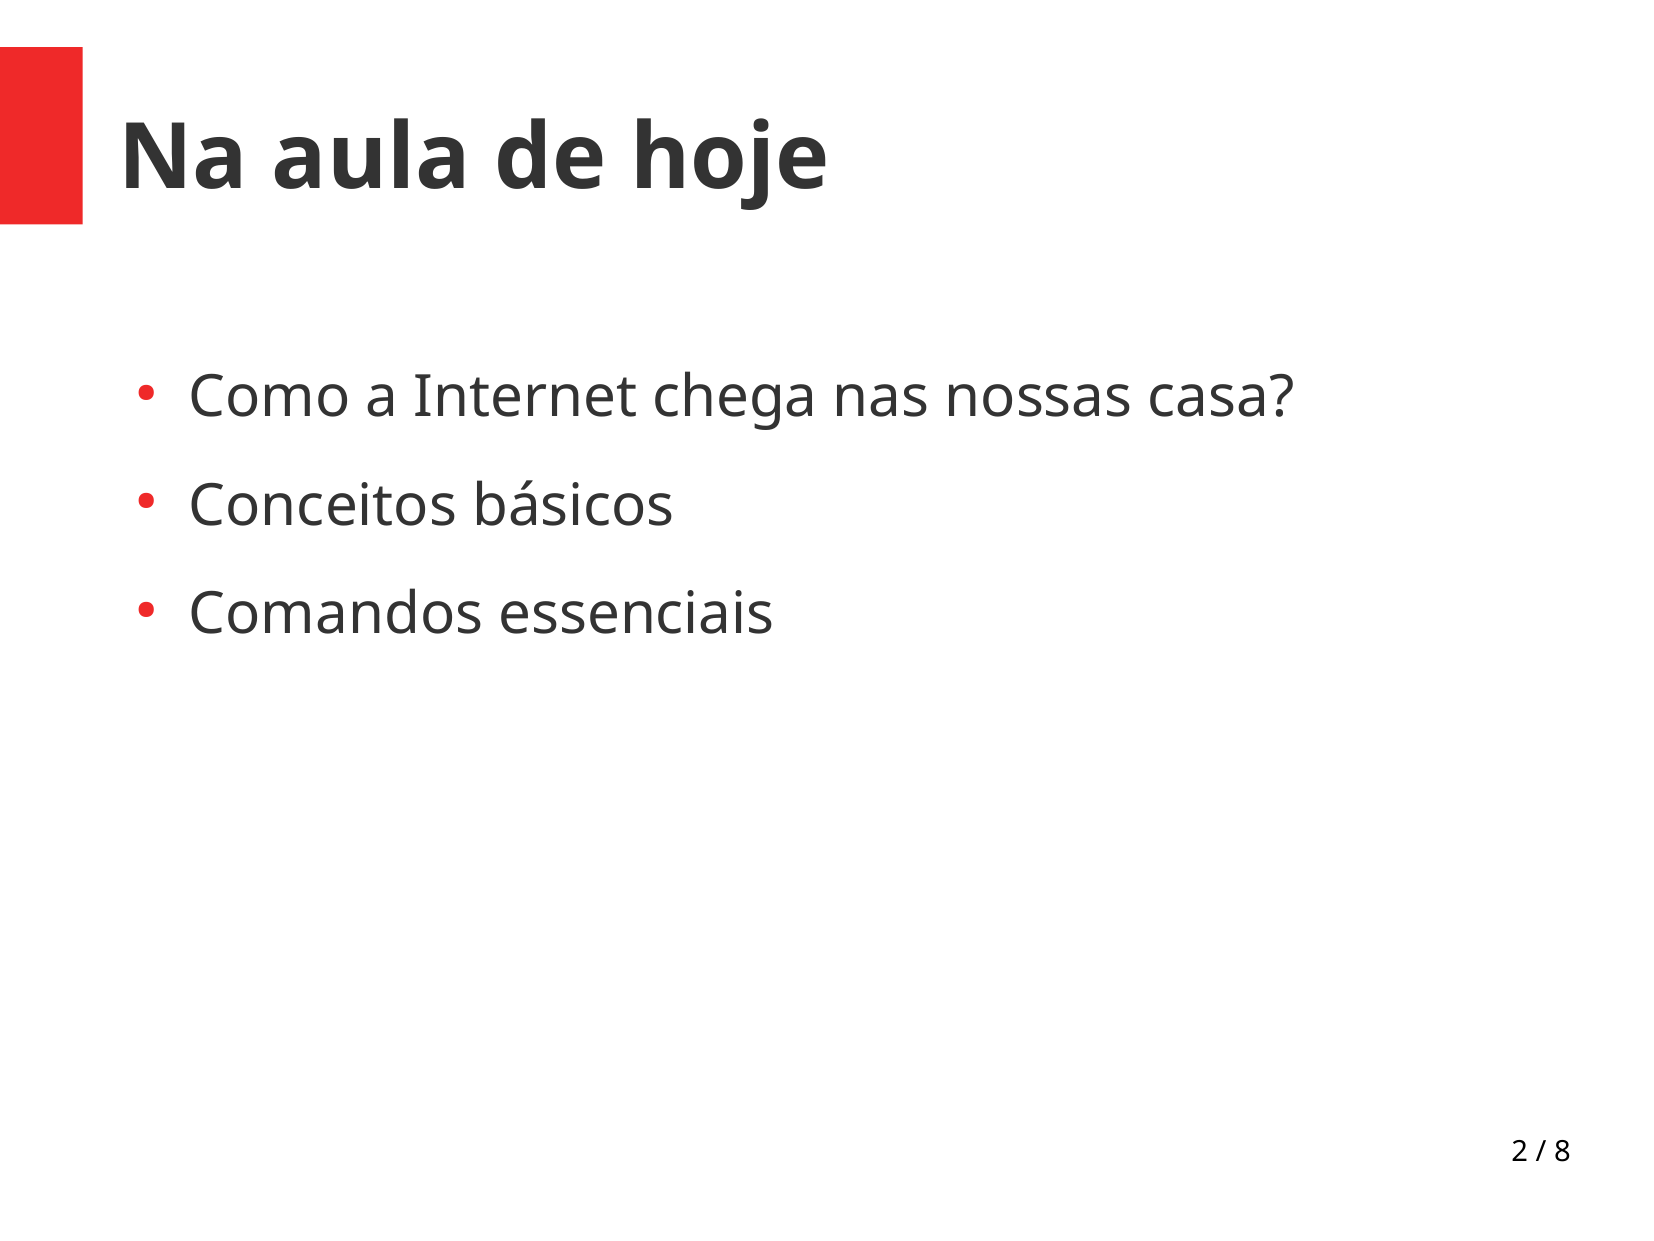

# Na aula de hoje
Como a Internet chega nas nossas casa?
Conceitos básicos
Comandos essenciais
2